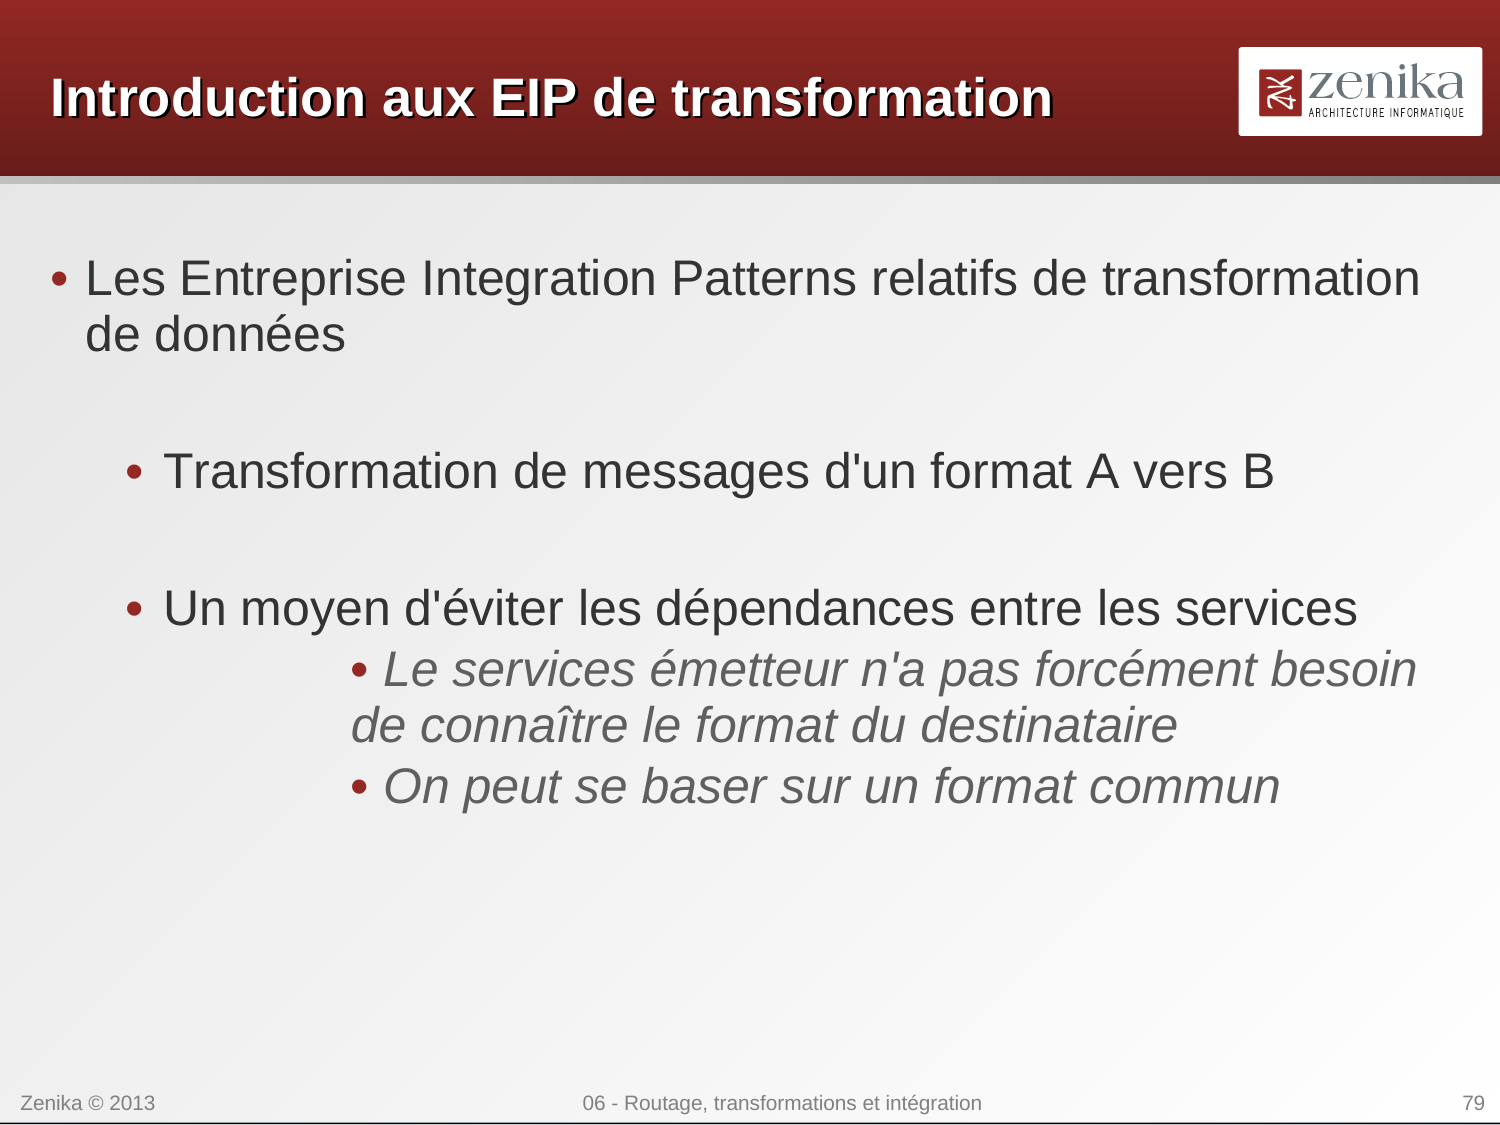

# Introduction aux EIP de transformation
Les Entreprise Integration Patterns relatifs de transformation de données
Transformation de messages d'un format A vers B
Un moyen d'éviter les dépendances entre les services
 Le services émetteur n'a pas forcément besoin de connaître le format du destinataire
 On peut se baser sur un format commun